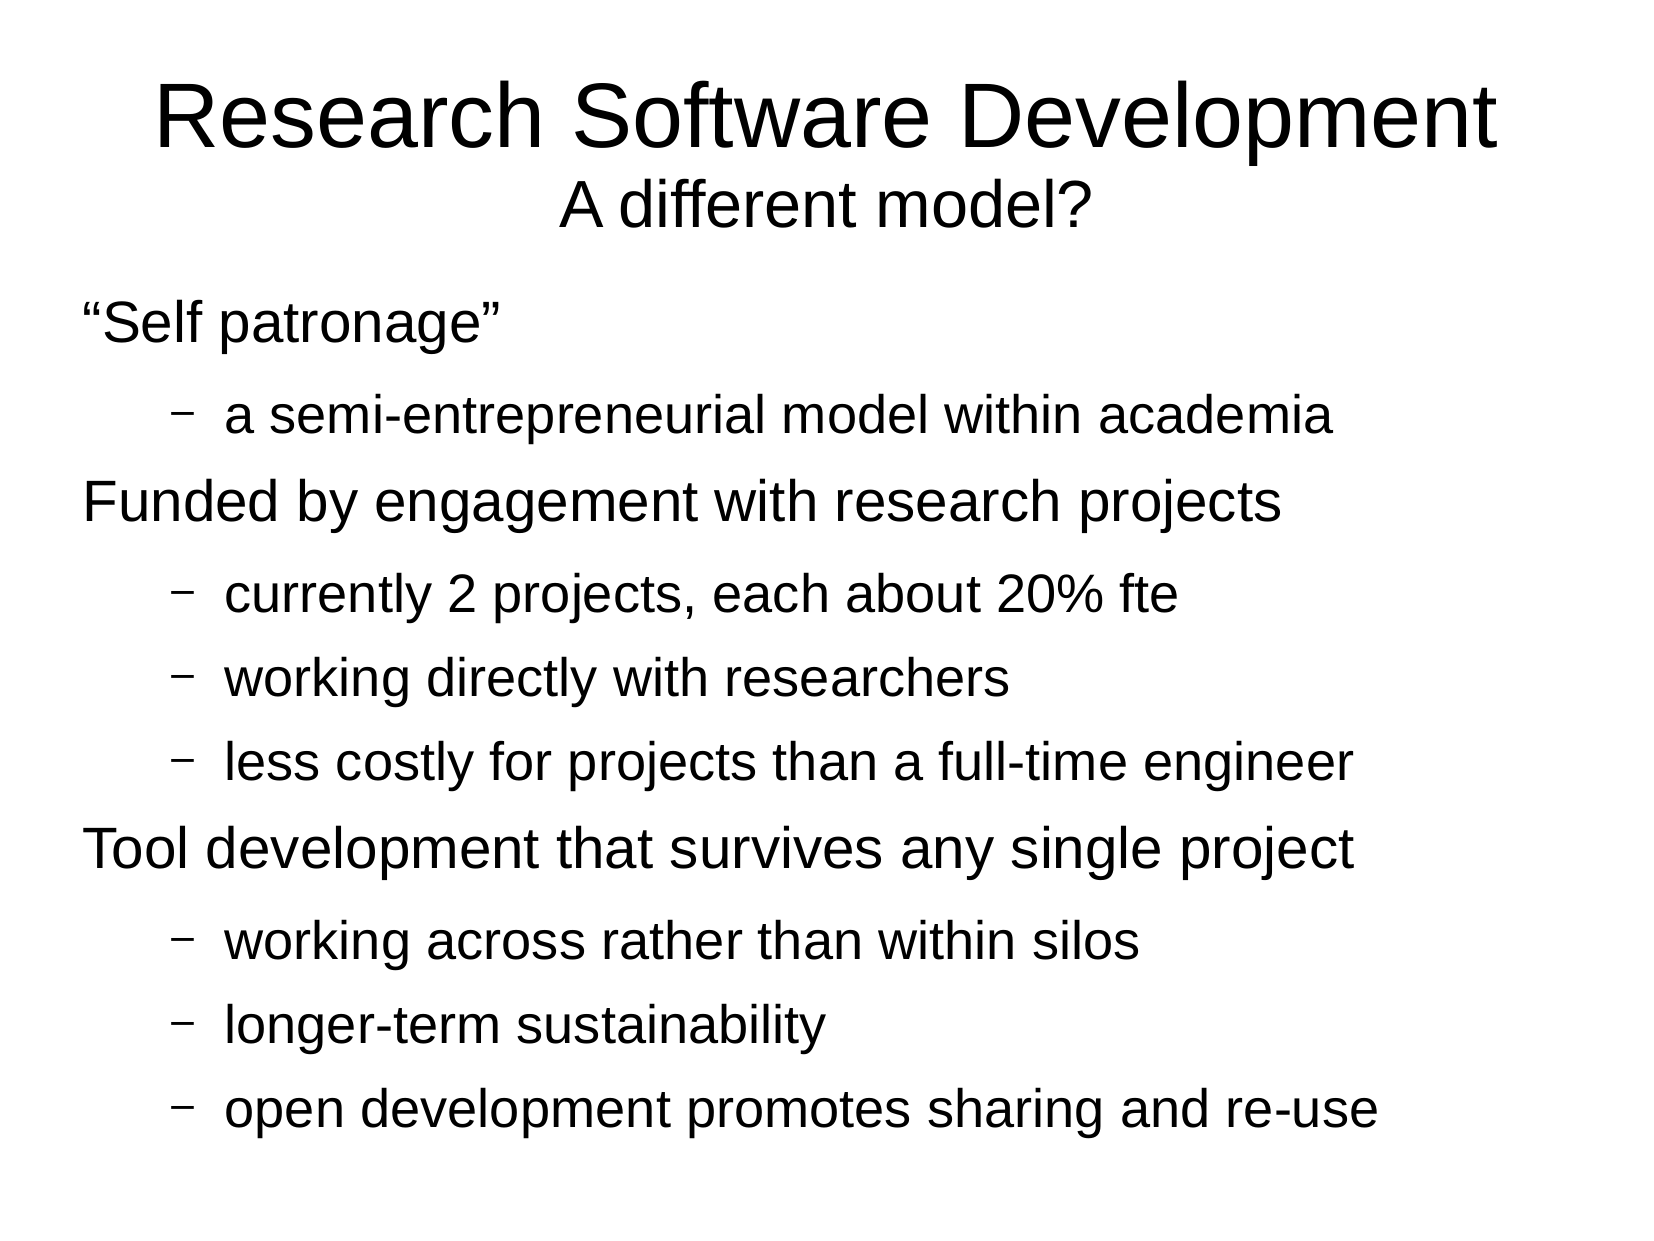

# Research Software Development A different model?
“Self patronage”
a semi-entrepreneurial model within academia
Funded by engagement with research projects
currently 2 projects, each about 20% fte
working directly with researchers
less costly for projects than a full-time engineer
Tool development that survives any single project
working across rather than within silos
longer-term sustainability
open development promotes sharing and re-use